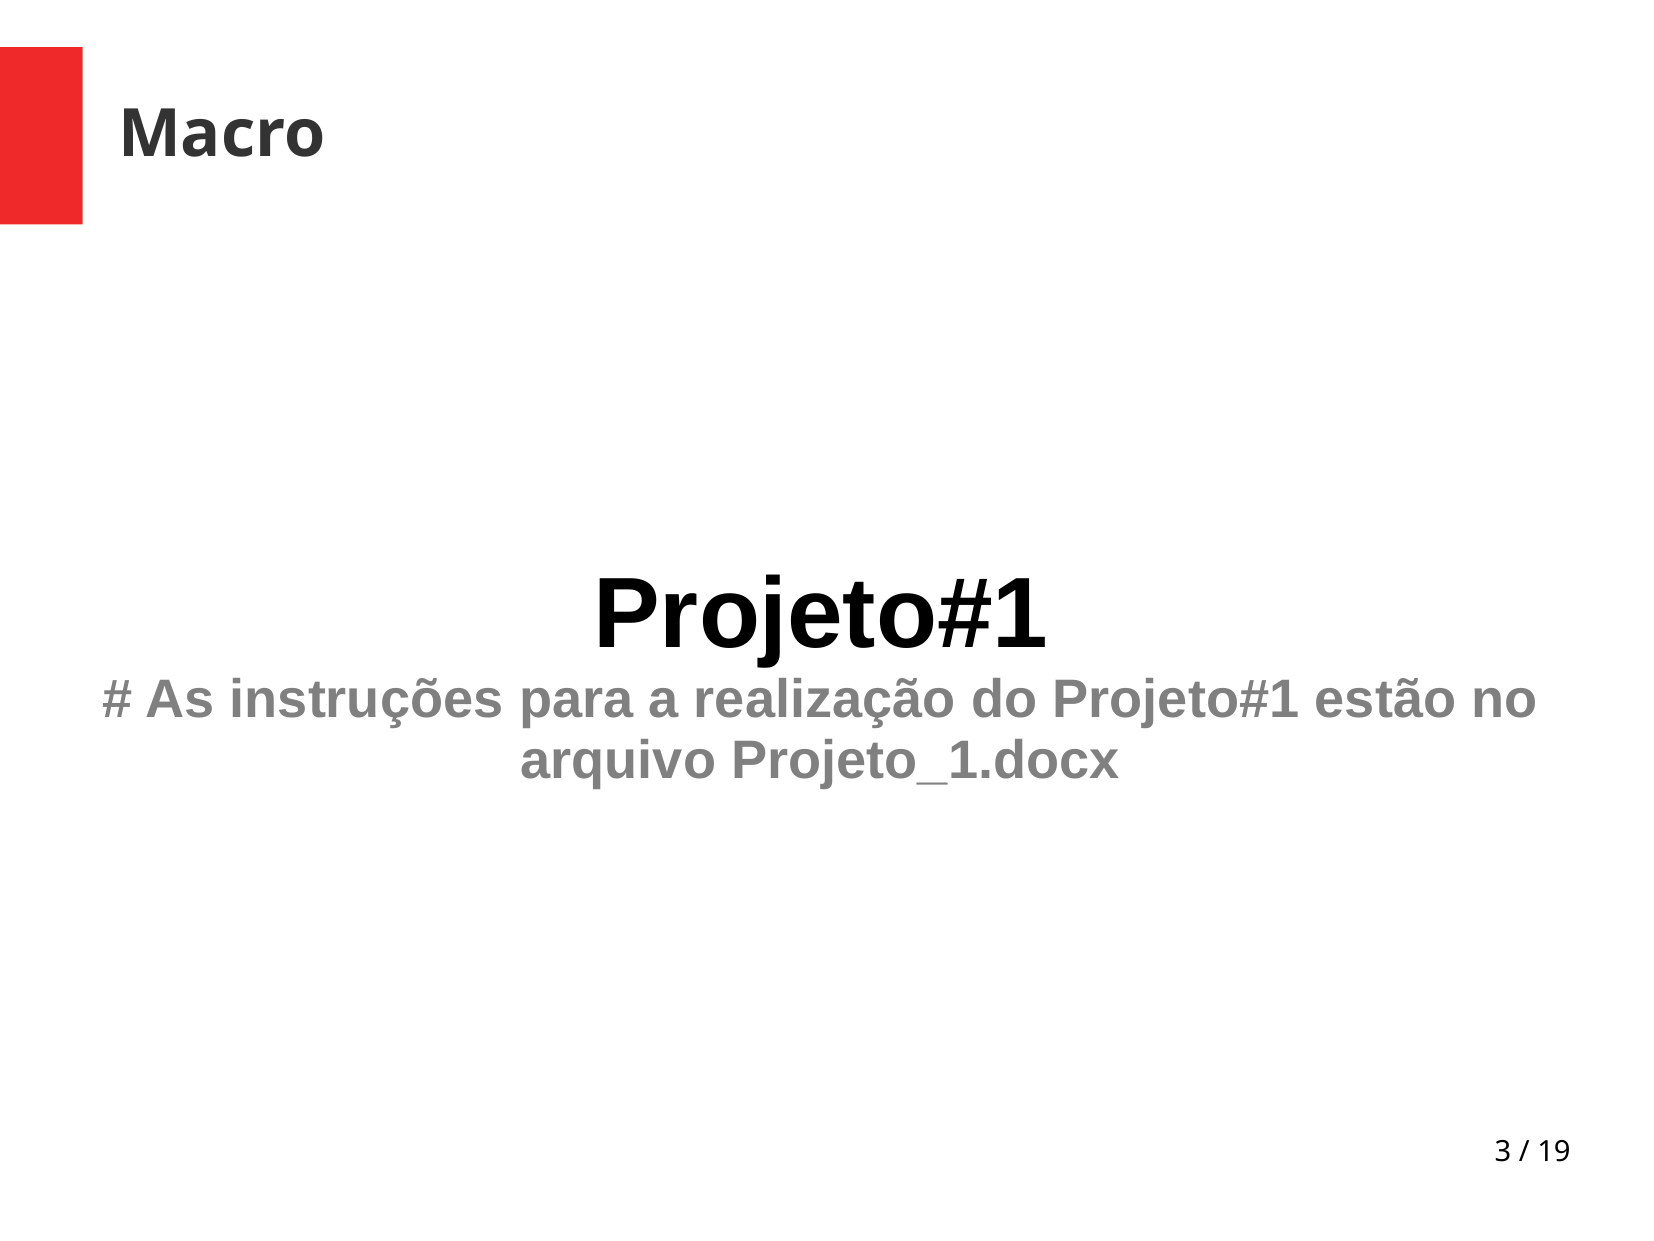

# Macro
Projeto#1
# As instruções para a realização do Projeto#1 estão no arquivo Projeto_1.docx
3